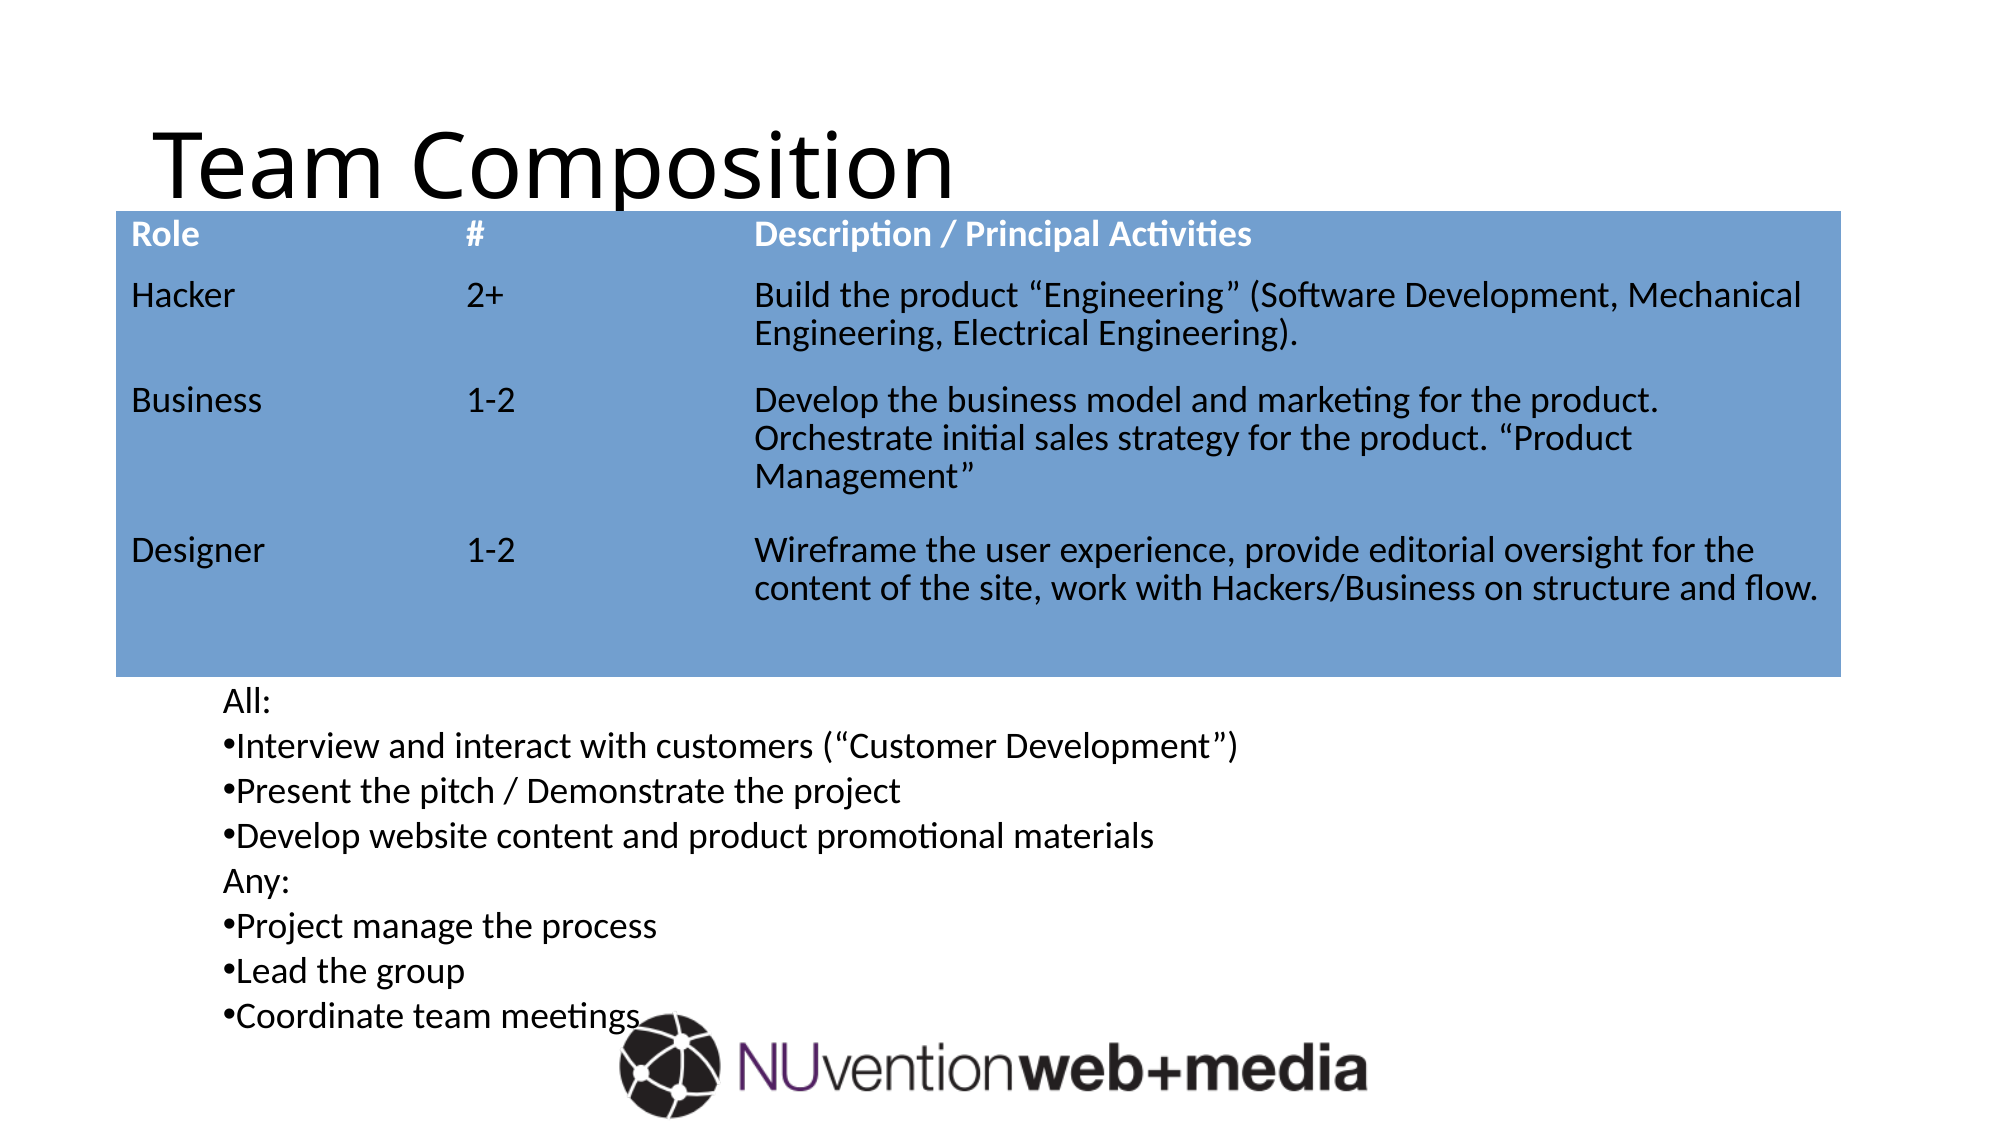

# Team Composition
| Role | # | Description / Principal Activities |
| --- | --- | --- |
| Hacker | 2+ | Build the product “Engineering” (Software Development, Mechanical Engineering, Electrical Engineering). |
| Business | 1-2 | Develop the business model and marketing for the product. Orchestrate initial sales strategy for the product. “Product Management” |
| Designer | 1-2 | Wireframe the user experience, provide editorial oversight for the content of the site, work with Hackers/Business on structure and flow. |
All:
Interview and interact with customers (“Customer Development”)
Present the pitch / Demonstrate the project
Develop website content and product promotional materials
Any:
Project manage the process
Lead the group
Coordinate team meetings